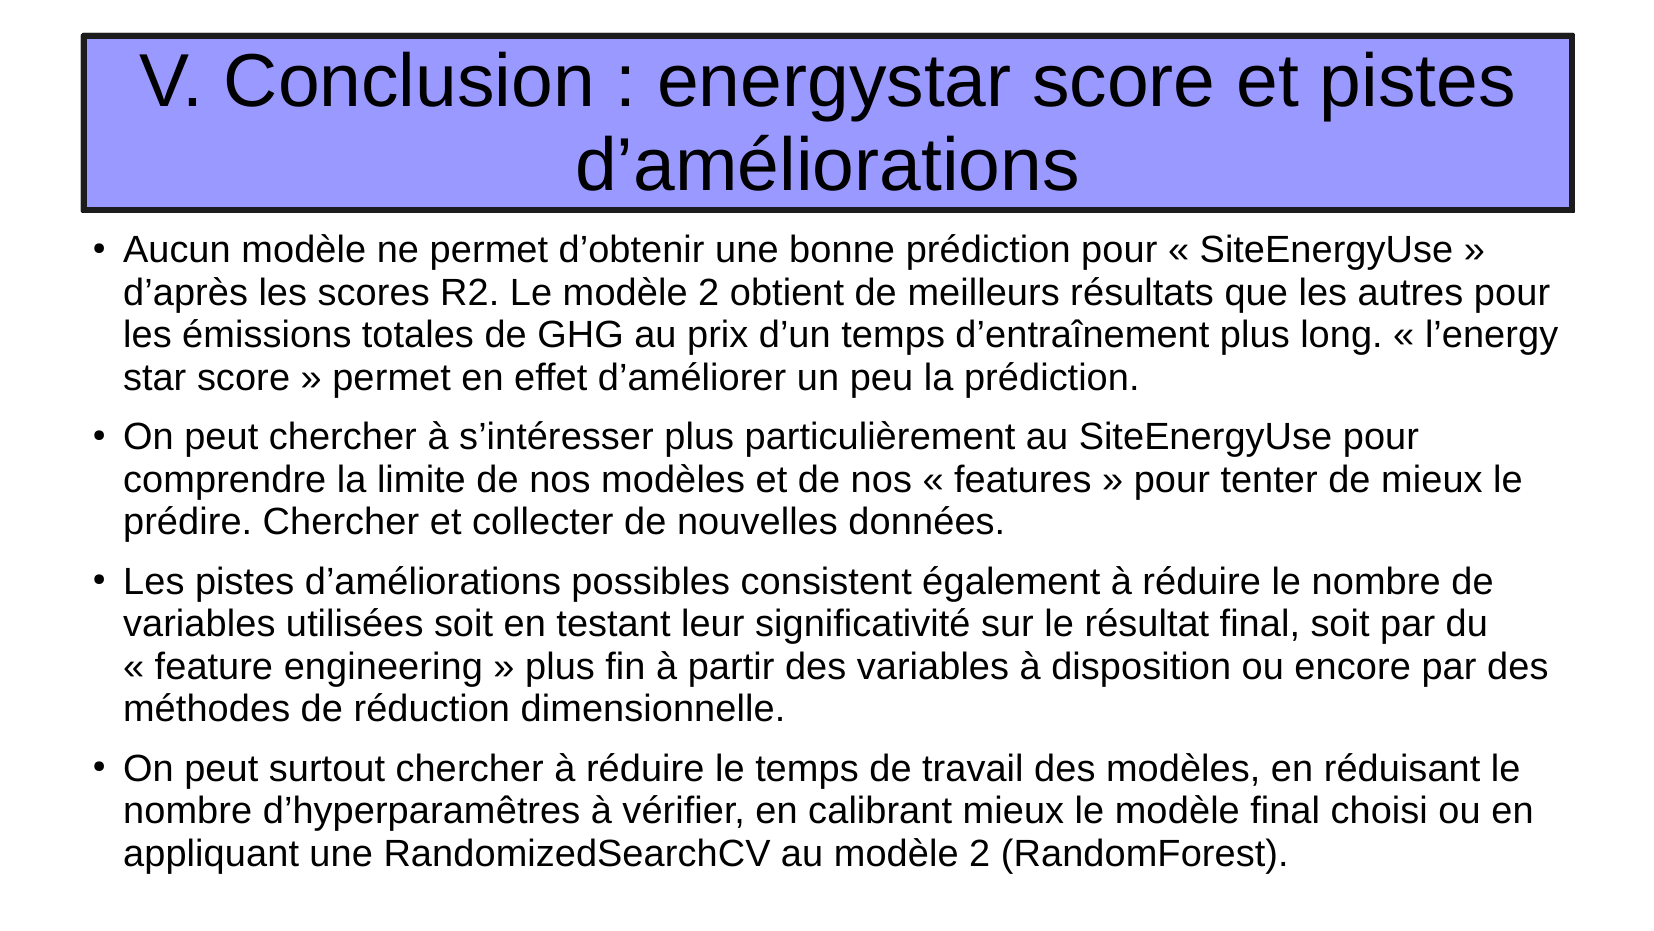

V. Conclusion : energystar score et pistes d’améliorations
#
Aucun modèle ne permet d’obtenir une bonne prédiction pour « SiteEnergyUse » d’après les scores R2. Le modèle 2 obtient de meilleurs résultats que les autres pour les émissions totales de GHG au prix d’un temps d’entraînement plus long. « l’energy star score » permet en effet d’améliorer un peu la prédiction.
On peut chercher à s’intéresser plus particulièrement au SiteEnergyUse pour comprendre la limite de nos modèles et de nos « features » pour tenter de mieux le prédire. Chercher et collecter de nouvelles données.
Les pistes d’améliorations possibles consistent également à réduire le nombre de variables utilisées soit en testant leur significativité sur le résultat final, soit par du « feature engineering » plus fin à partir des variables à disposition ou encore par des méthodes de réduction dimensionnelle.
On peut surtout chercher à réduire le temps de travail des modèles, en réduisant le nombre d’hyperparamêtres à vérifier, en calibrant mieux le modèle final choisi ou en appliquant une RandomizedSearchCV au modèle 2 (RandomForest).